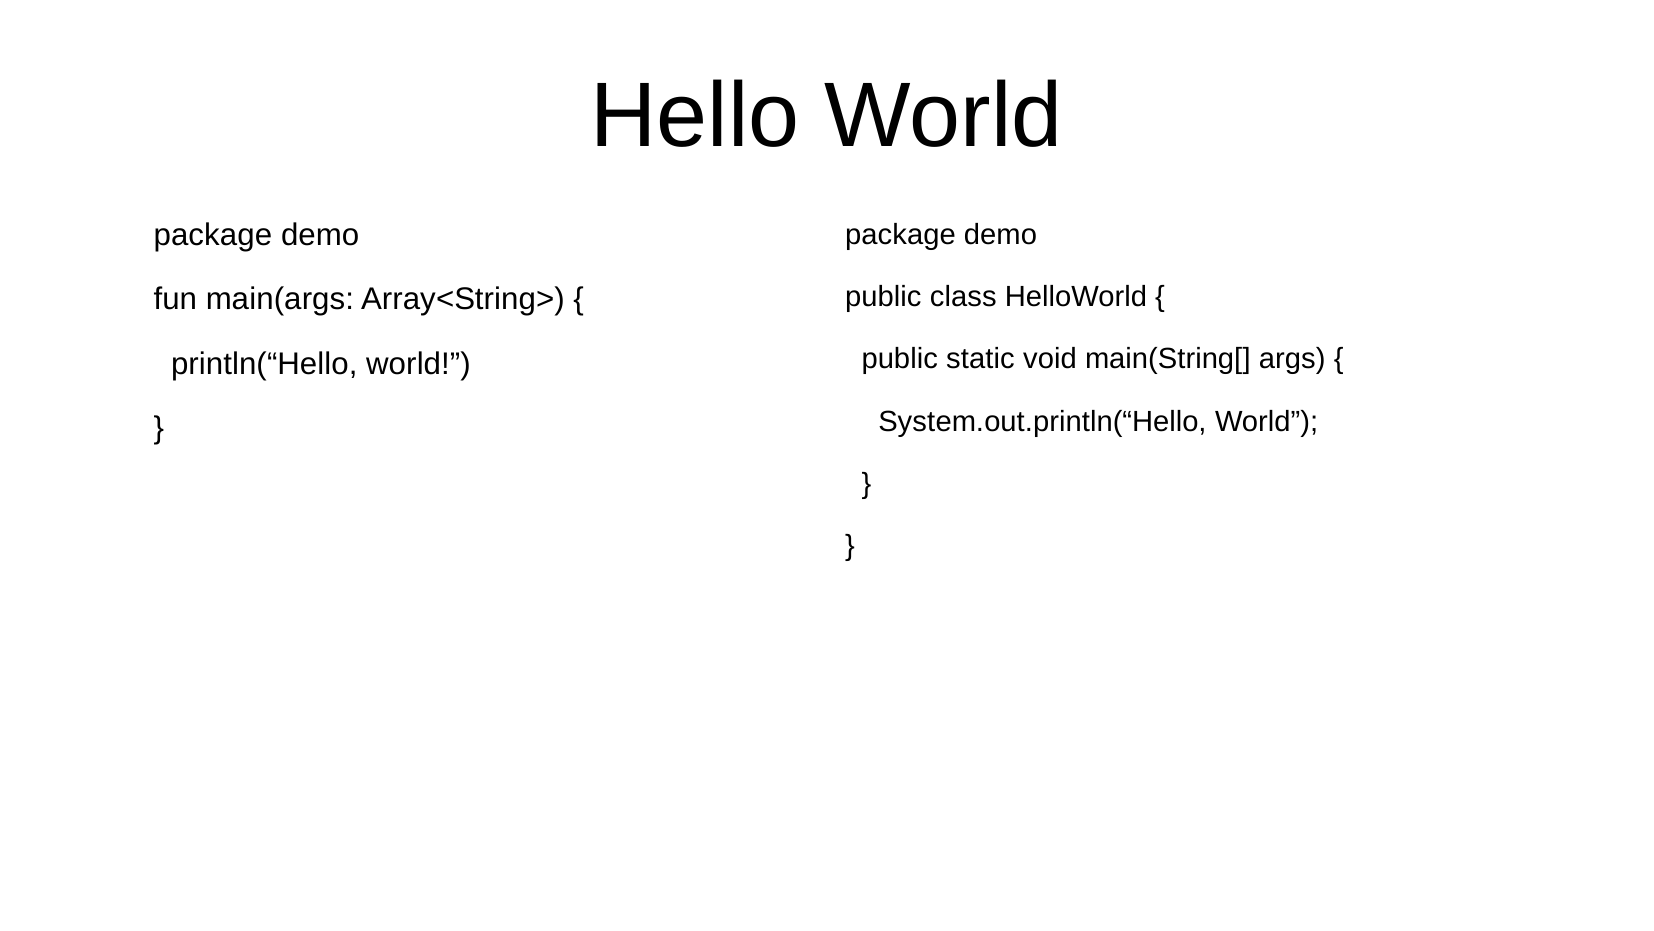

# Hello World
package demo
fun main(args: Array<String>) {
 println(“Hello, world!”)
}
package demo
public class HelloWorld {
 public static void main(String[] args) {
 System.out.println(“Hello, World”);
 }
}